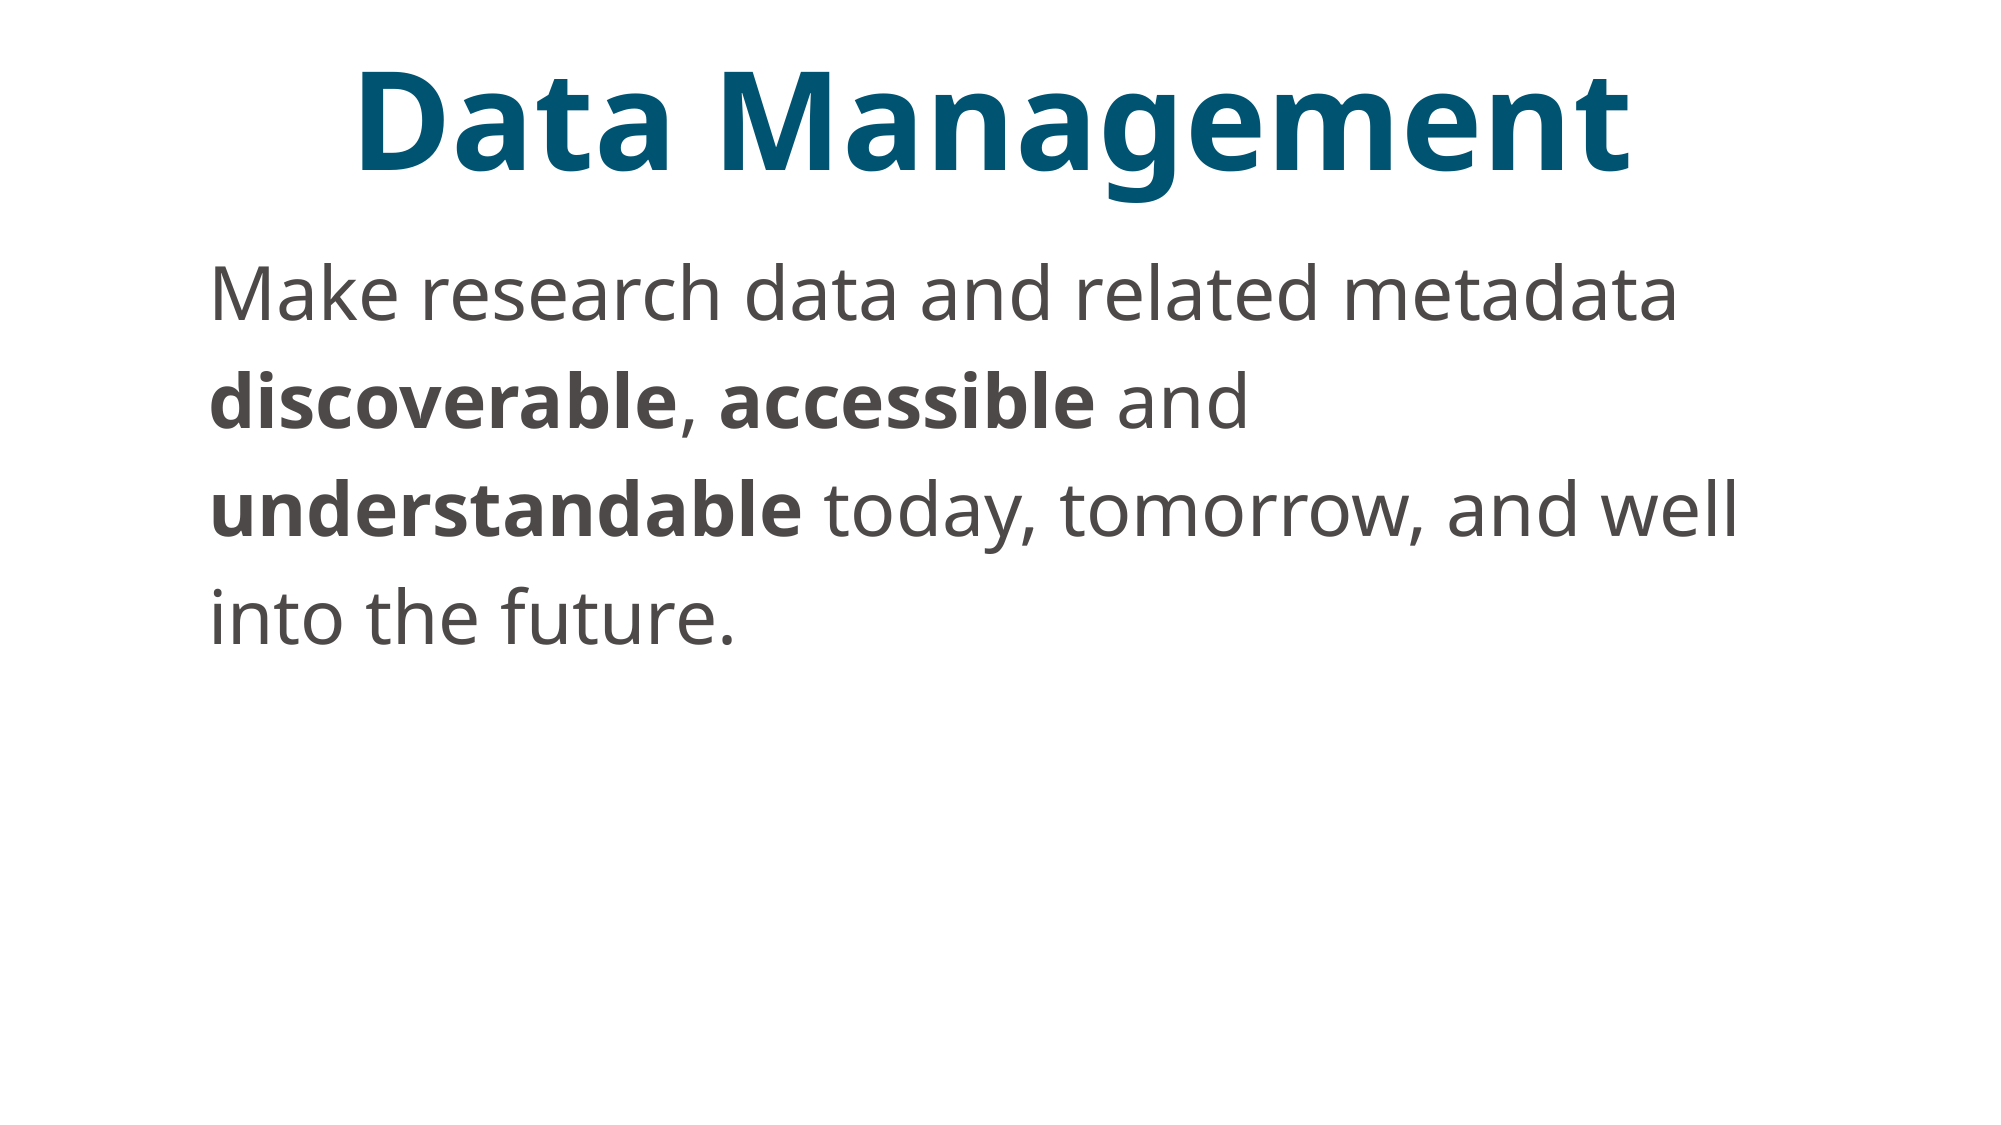

Data Management
# Make research data and related metadata discoverable, accessible and understandable today, tomorrow, and well into the future.